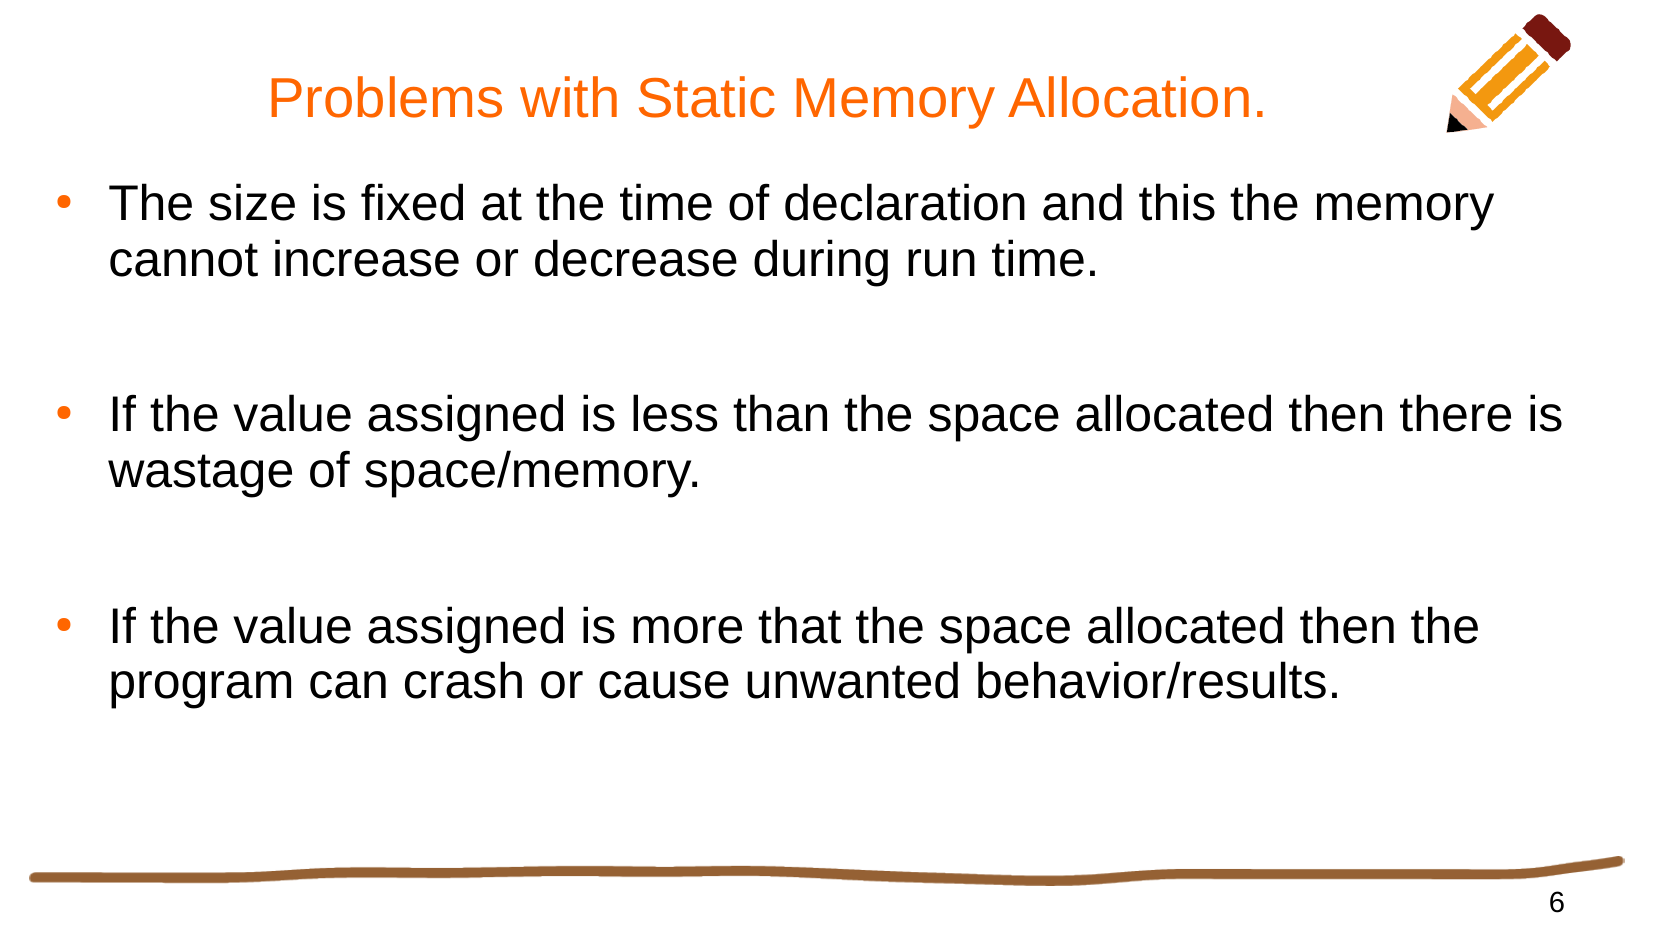

# Problems with Static Memory Allocation.
The size is fixed at the time of declaration and this the memory cannot increase or decrease during run time.
If the value assigned is less than the space allocated then there is wastage of space/memory.
If the value assigned is more that the space allocated then the program can crash or cause unwanted behavior/results.
6